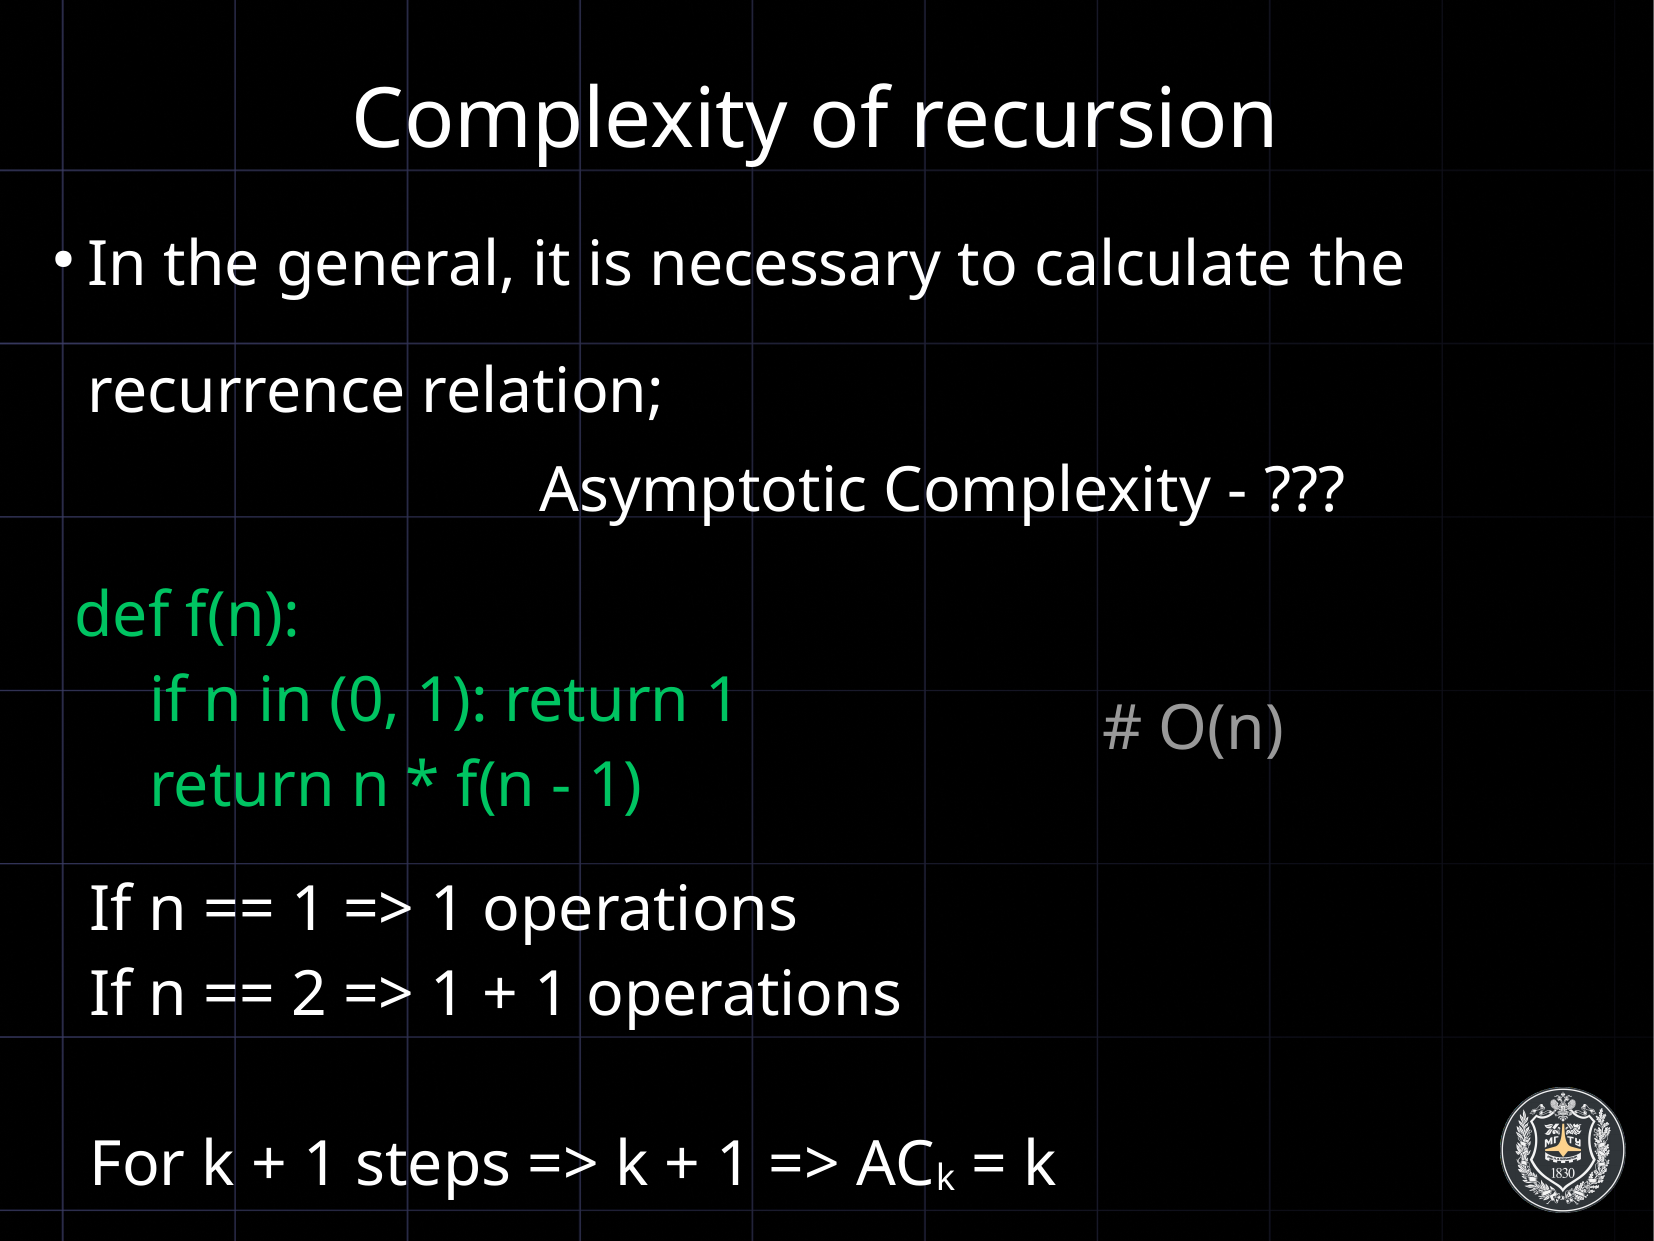

# Complexity of recursion
In the general, it is necessary to calculate the recurrence relation;
Asymptotic Complexity - ???
def f(n):
	if n in (0, 1): return 1
	return n * f(n - 1)
# O(n)
If n == 1 => 1 operations
If n == 2 => 1 + 1 operations
For k + 1 steps => k + 1 => ACk = k